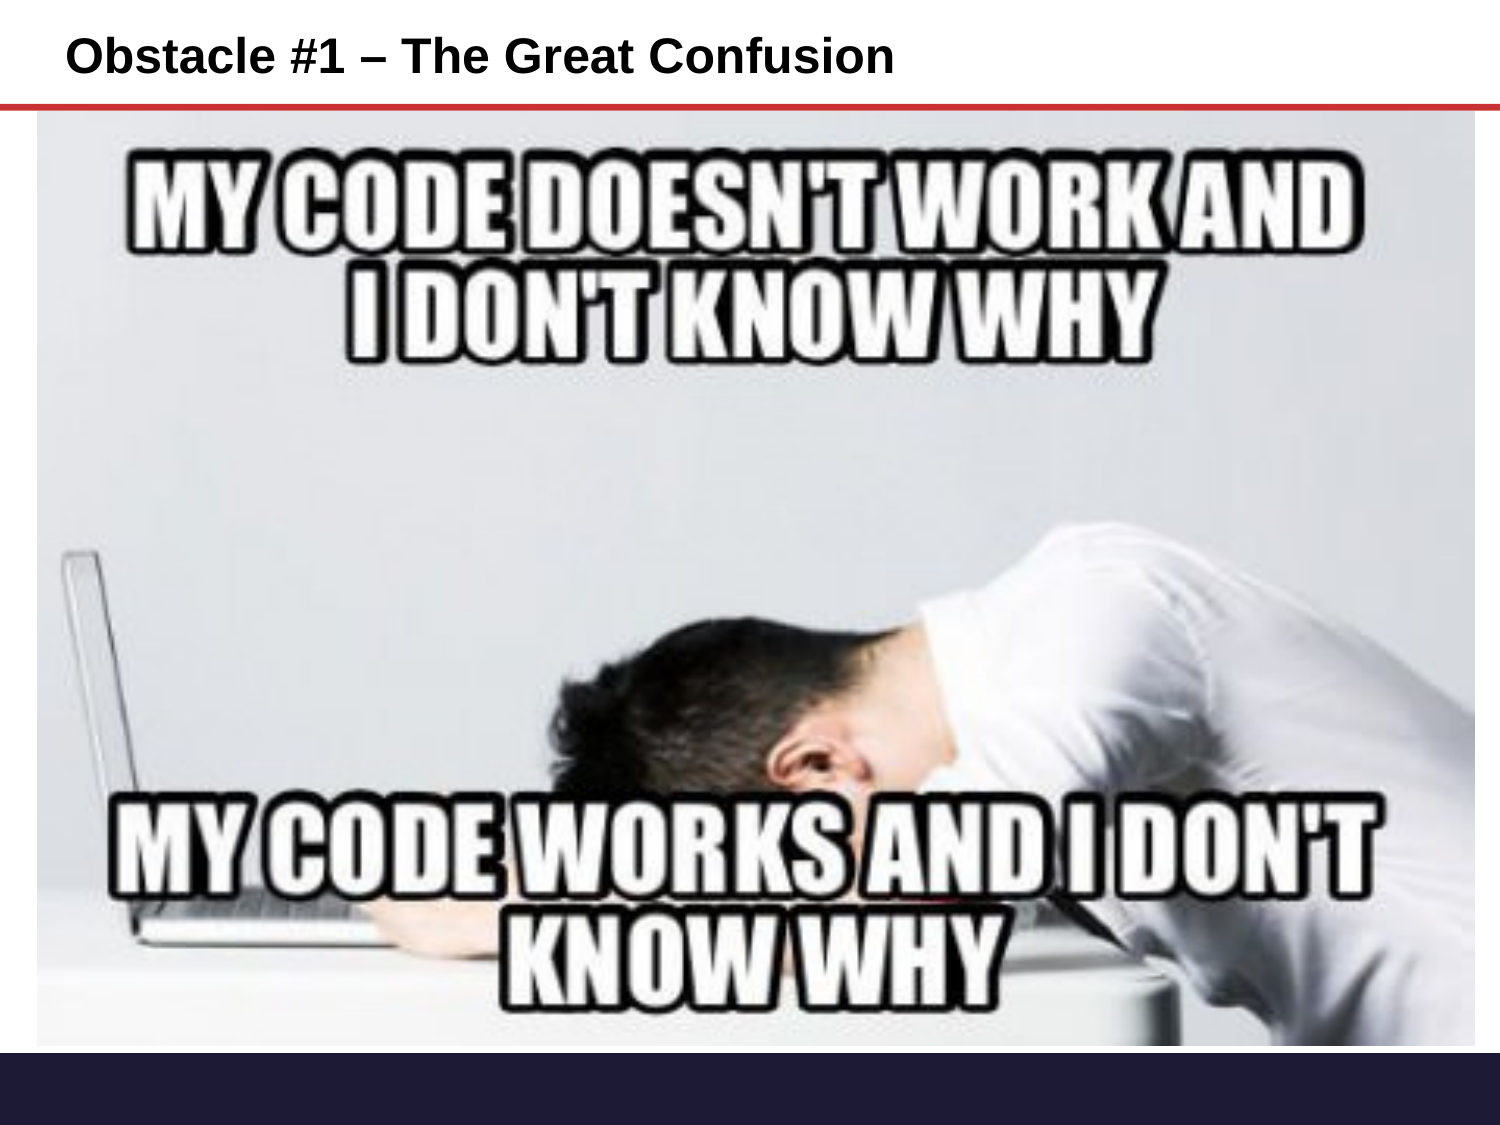

# Obstacle #1 – The Great Confusion